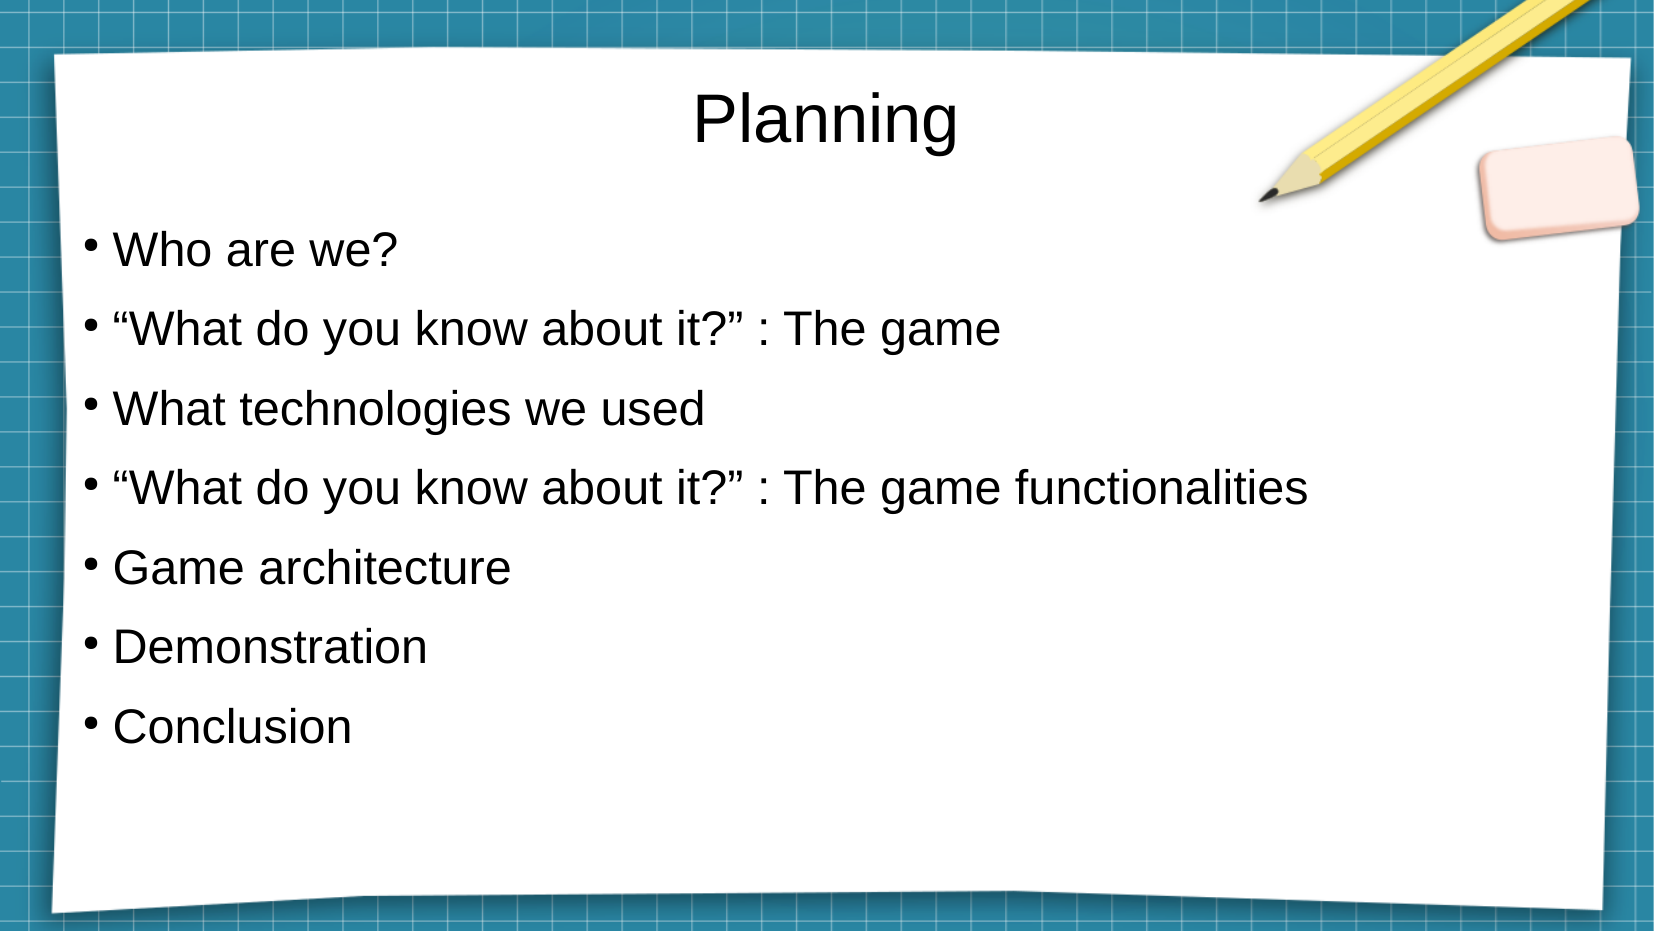

# Planning
 Who are we?
 “What do you know about it?” : The game
 What technologies we used
 “What do you know about it?” : The game functionalities
 Game architecture
 Demonstration
 Conclusion